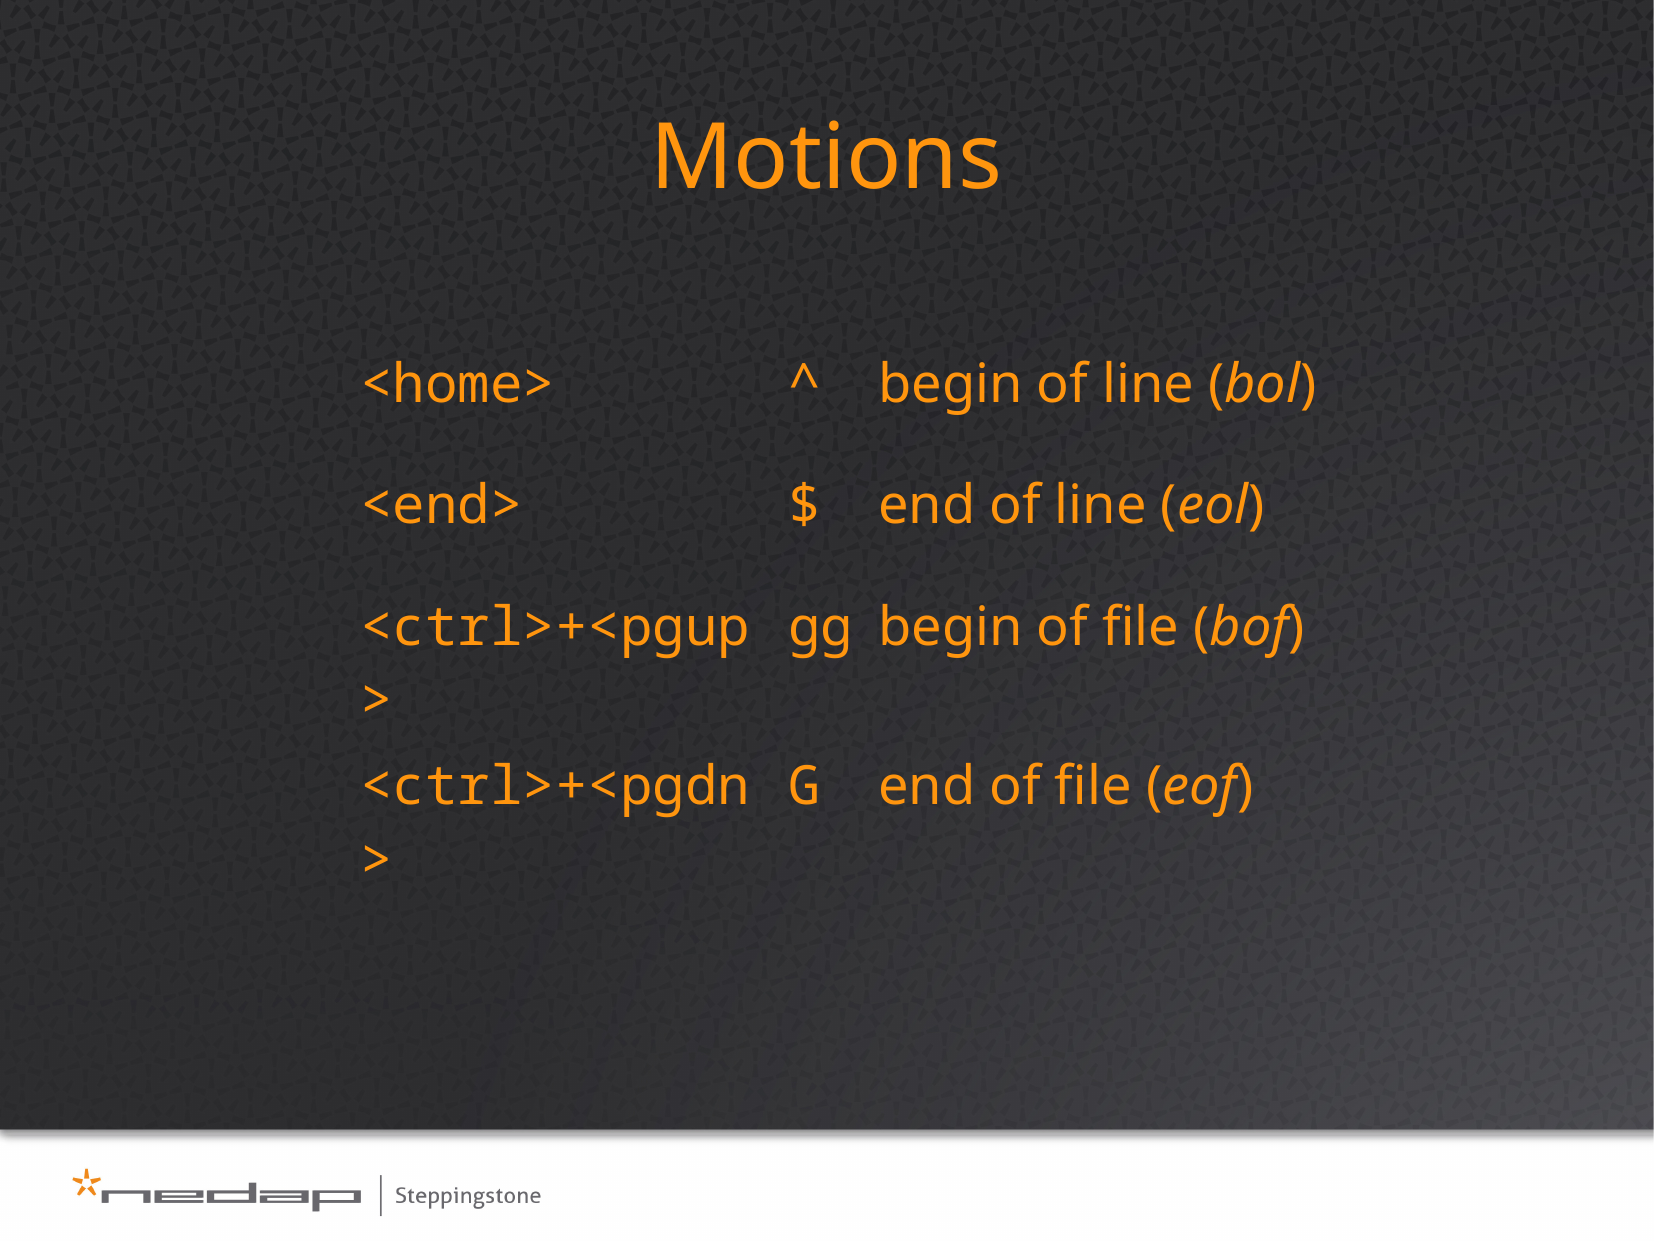

# Motions
| <home> | ^ | begin of line (bol) |
| --- | --- | --- |
| <end> | $ | end of line (eol) |
| <ctrl>+<pgup> | gg | begin of file (bof) |
| <ctrl>+<pgdn> | G | end of file (eof) |